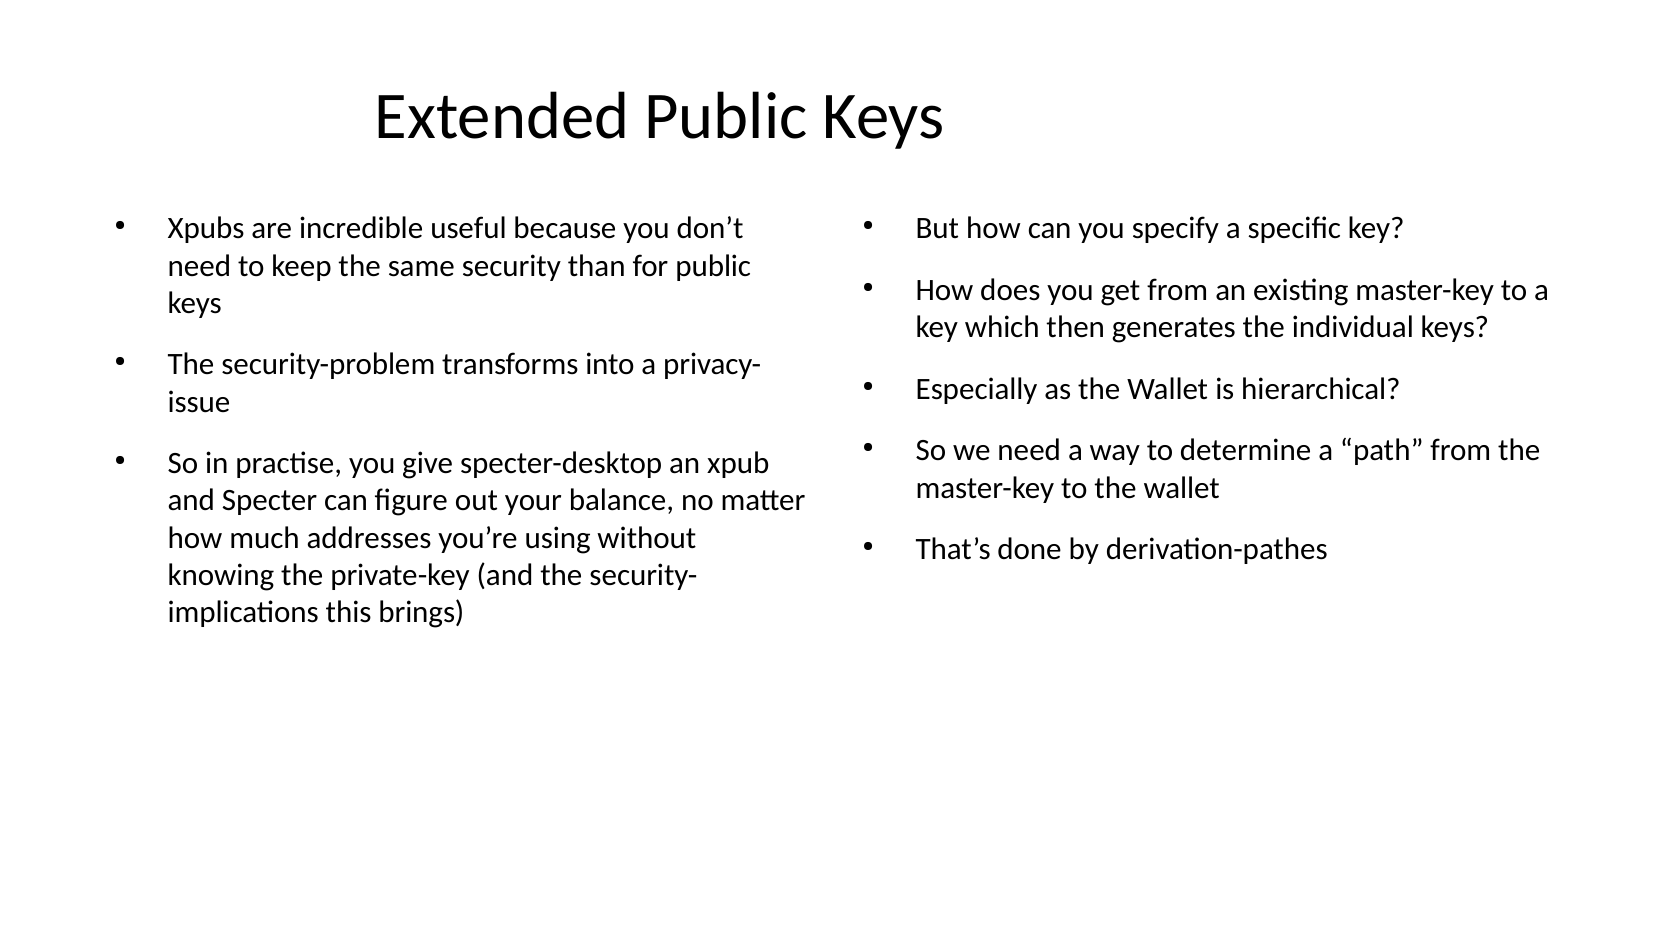

# Extended Public Keys
Xpubs are incredible useful because you don’t need to keep the same security than for public keys
The security-problem transforms into a privacy-issue
So in practise, you give specter-desktop an xpub and Specter can figure out your balance, no matter how much addresses you’re using without knowing the private-key (and the security-implications this brings)
But how can you specify a specific key?
How does you get from an existing master-key to a key which then generates the individual keys?
Especially as the Wallet is hierarchical?
So we need a way to determine a “path” from the master-key to the wallet
That’s done by derivation-pathes